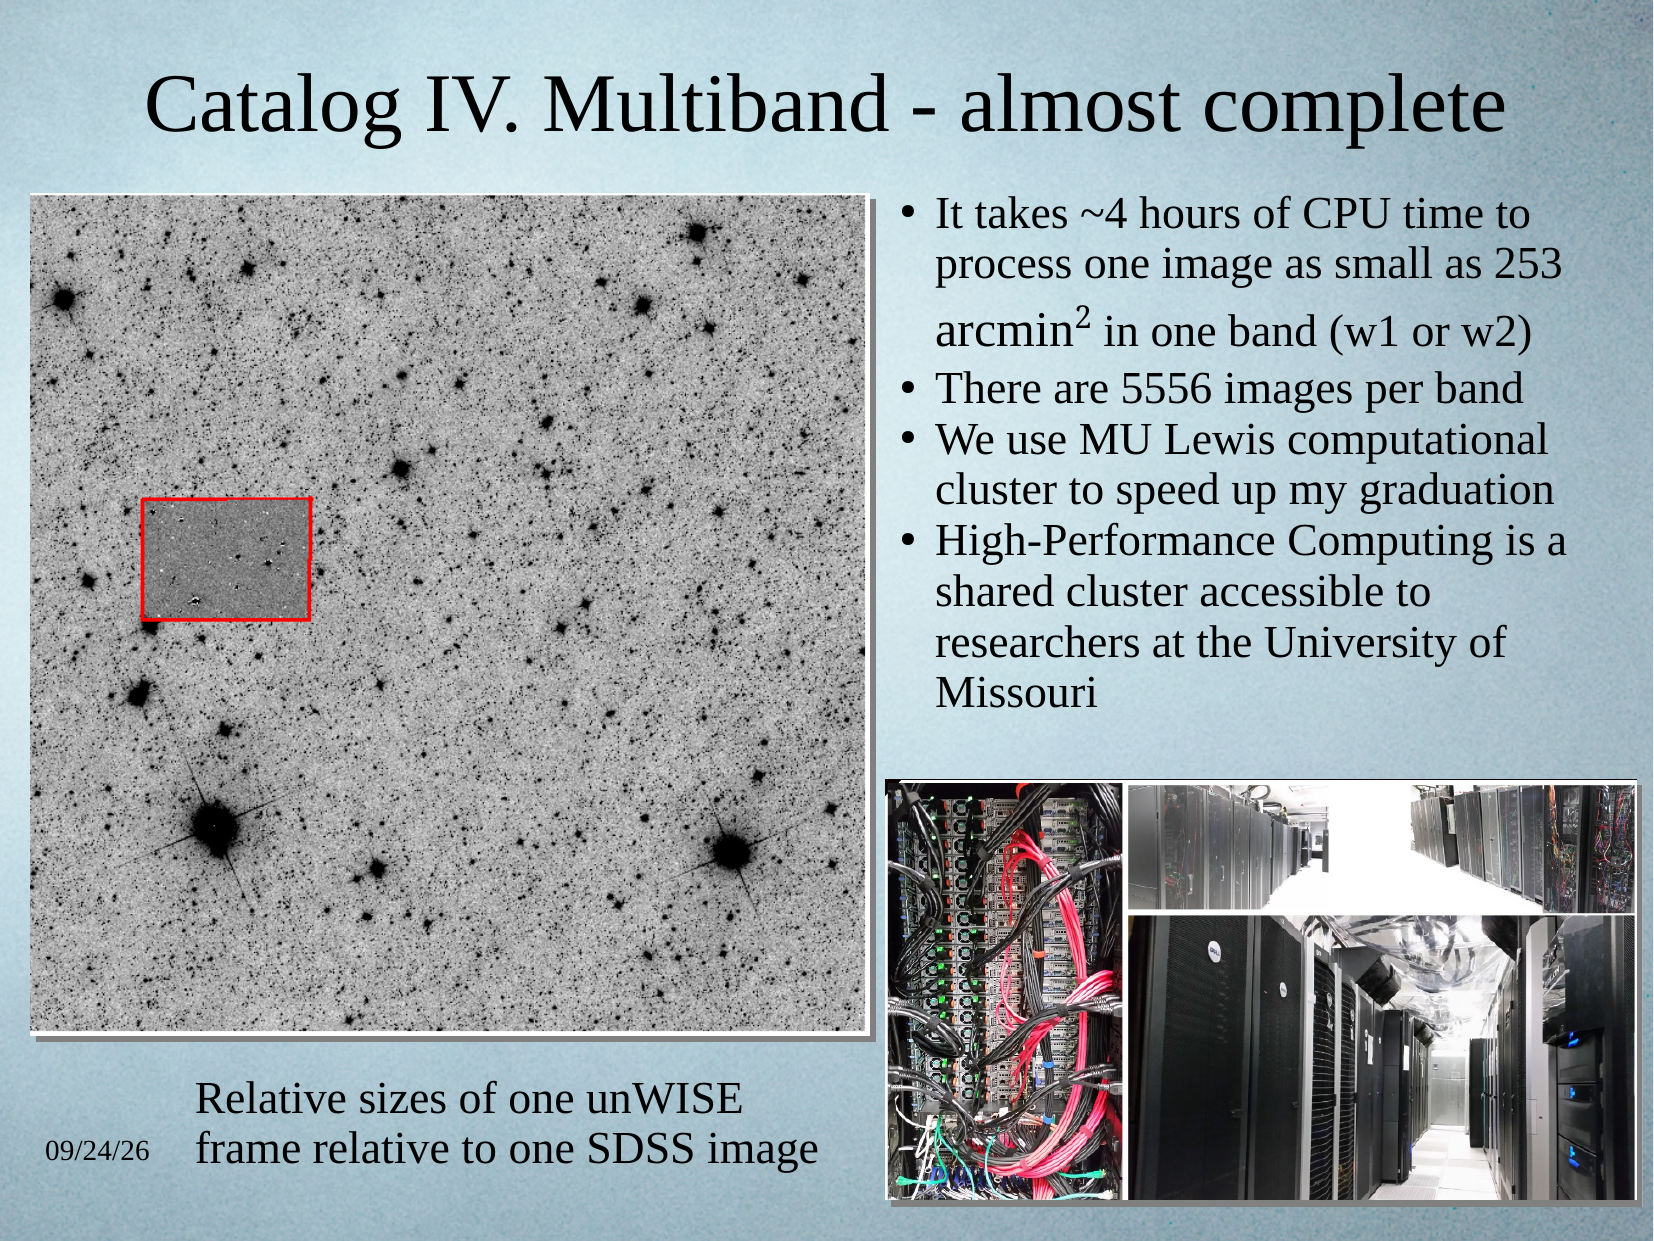

# Catalog IV. Multiband - almost complete
It takes ~4 hours of CPU time to process one image as small as 253 arcmin2 in one band (w1 or w2)
There are 5556 images per band
We use MU Lewis computational cluster to speed up my graduation
High-Performance Computing is a shared cluster accessible to researchers at the University of Missouri
Relative sizes of one unWISE frame relative to one SDSS image
28